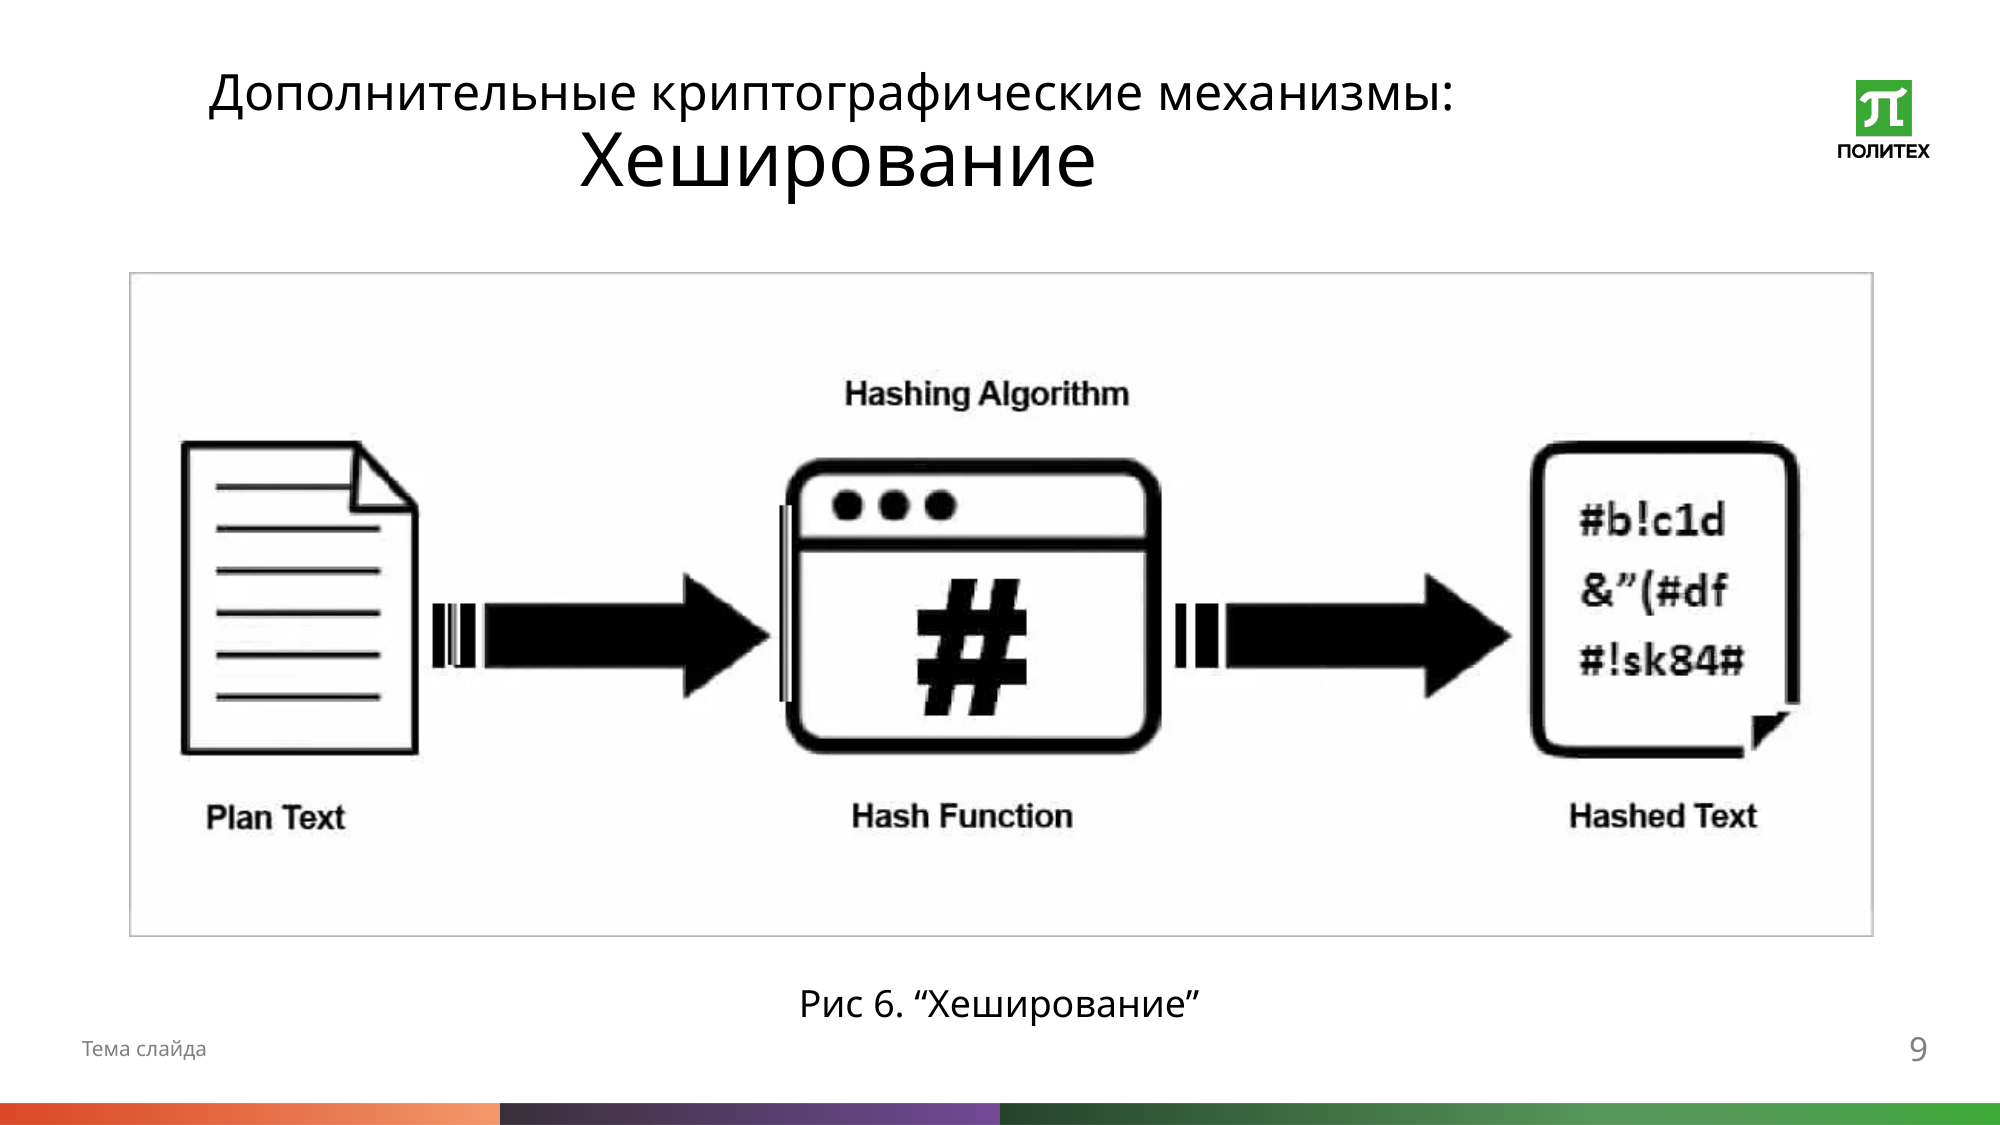

# Дополнительные криптографические механизмы: Хеширование
Рис 6. “Хеширование”
9
Тема слайда